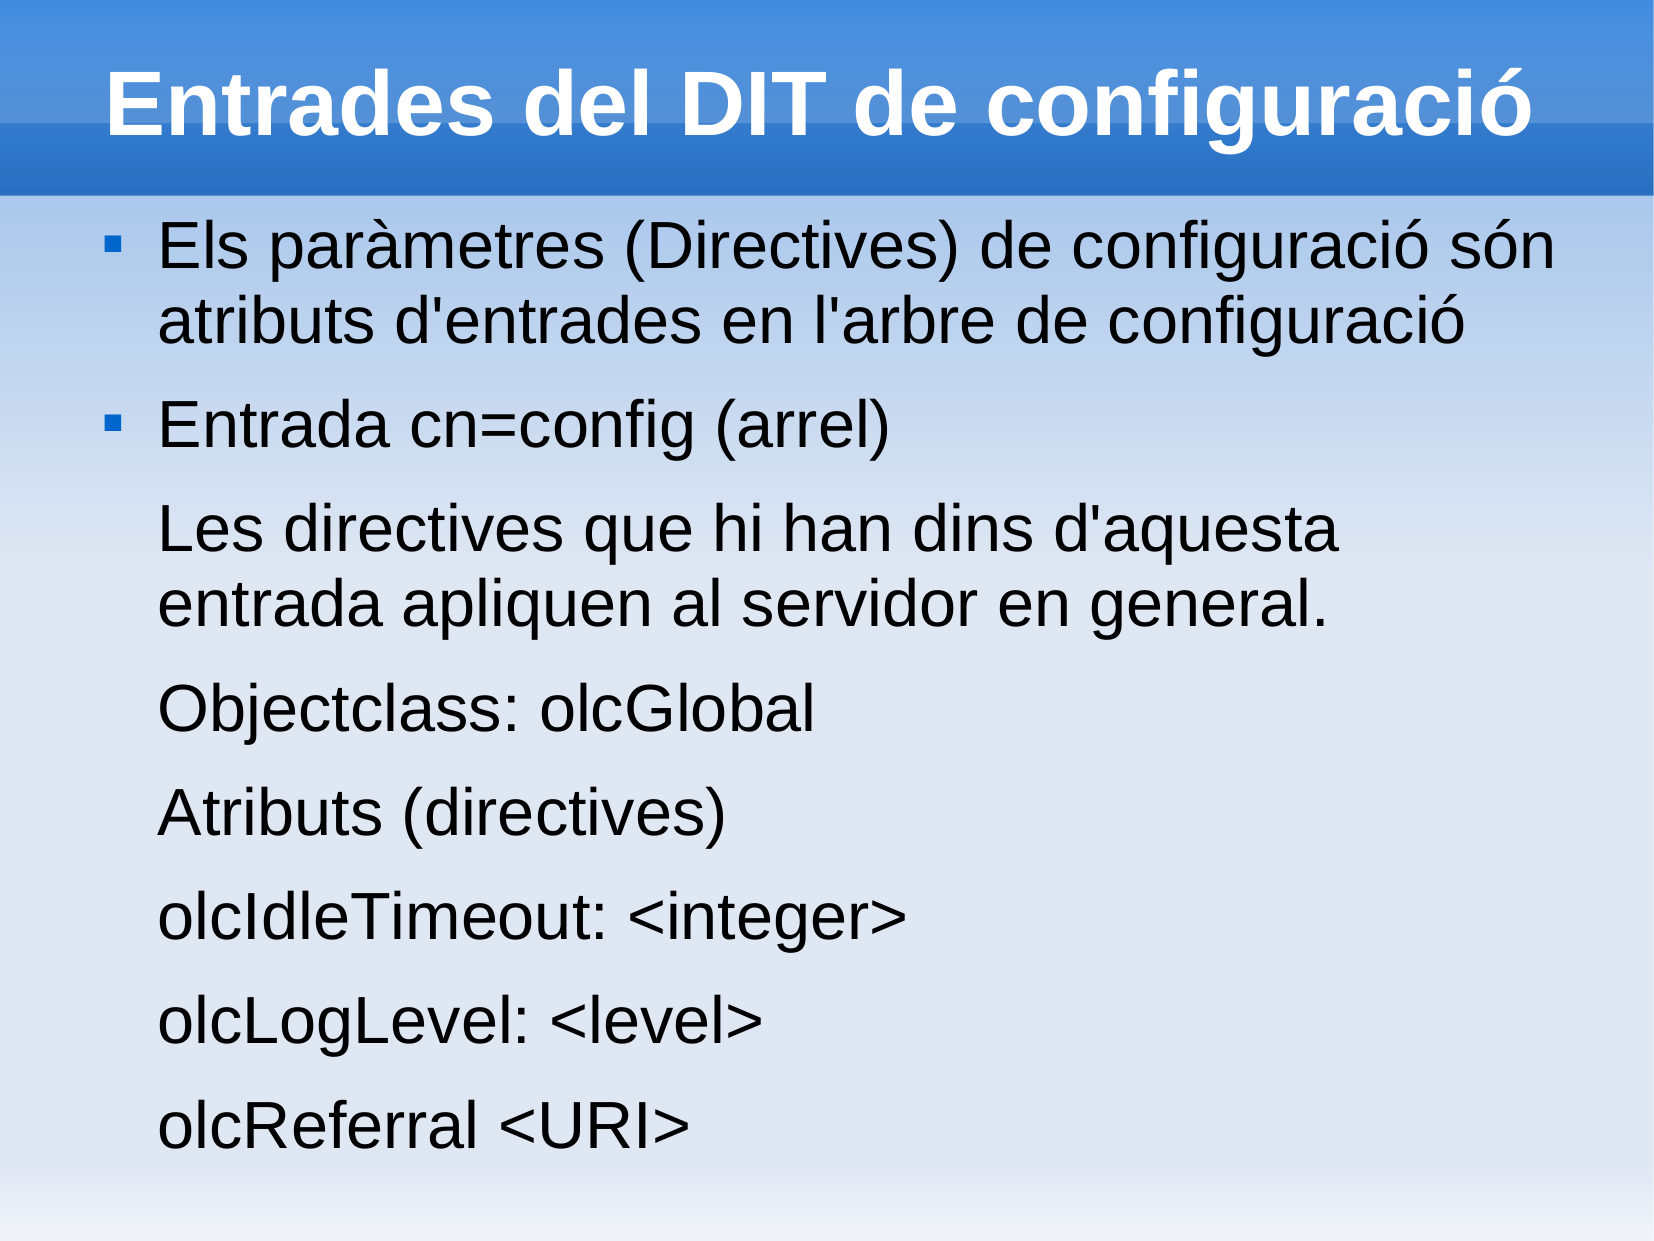

# Entrades del DIT de configuració
Els paràmetres (Directives) de configuració són atributs d'entrades en l'arbre de configuració
Entrada cn=config (arrel)
Les directives que hi han dins d'aquesta entrada apliquen al servidor en general.
Objectclass: olcGlobal
Atributs (directives)
olcIdleTimeout: <integer>
olcLogLevel: <level>
olcReferral <URI>